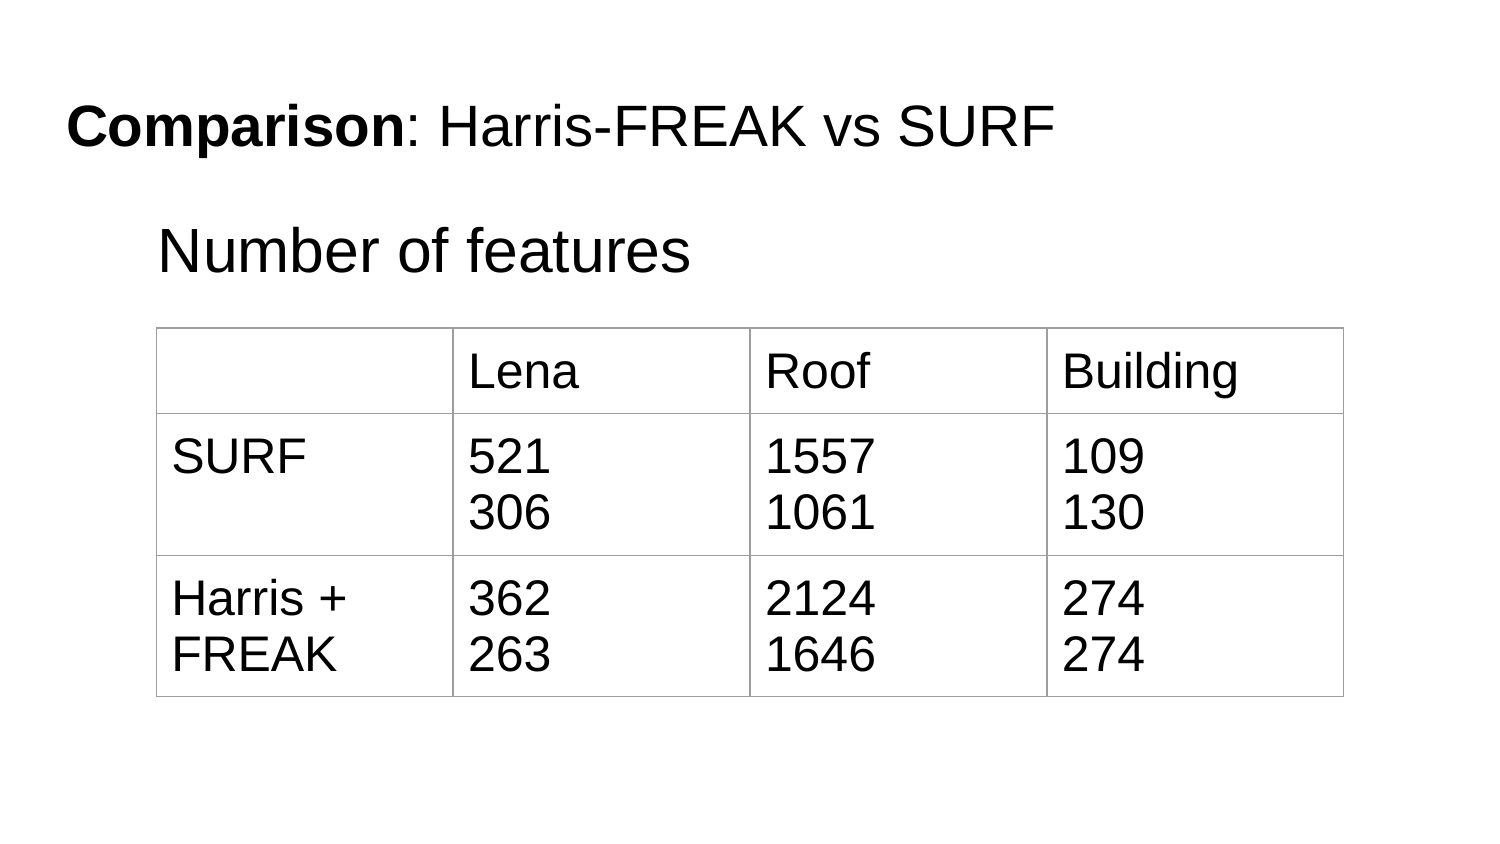

# Comparison: Harris-FREAK vs SURF
Number of features
| | Lena | Roof | Building |
| --- | --- | --- | --- |
| SURF | 521 306 | 1557 1061 | 109 130 |
| Harris + FREAK | 362 263 | 2124 1646 | 274 274 |